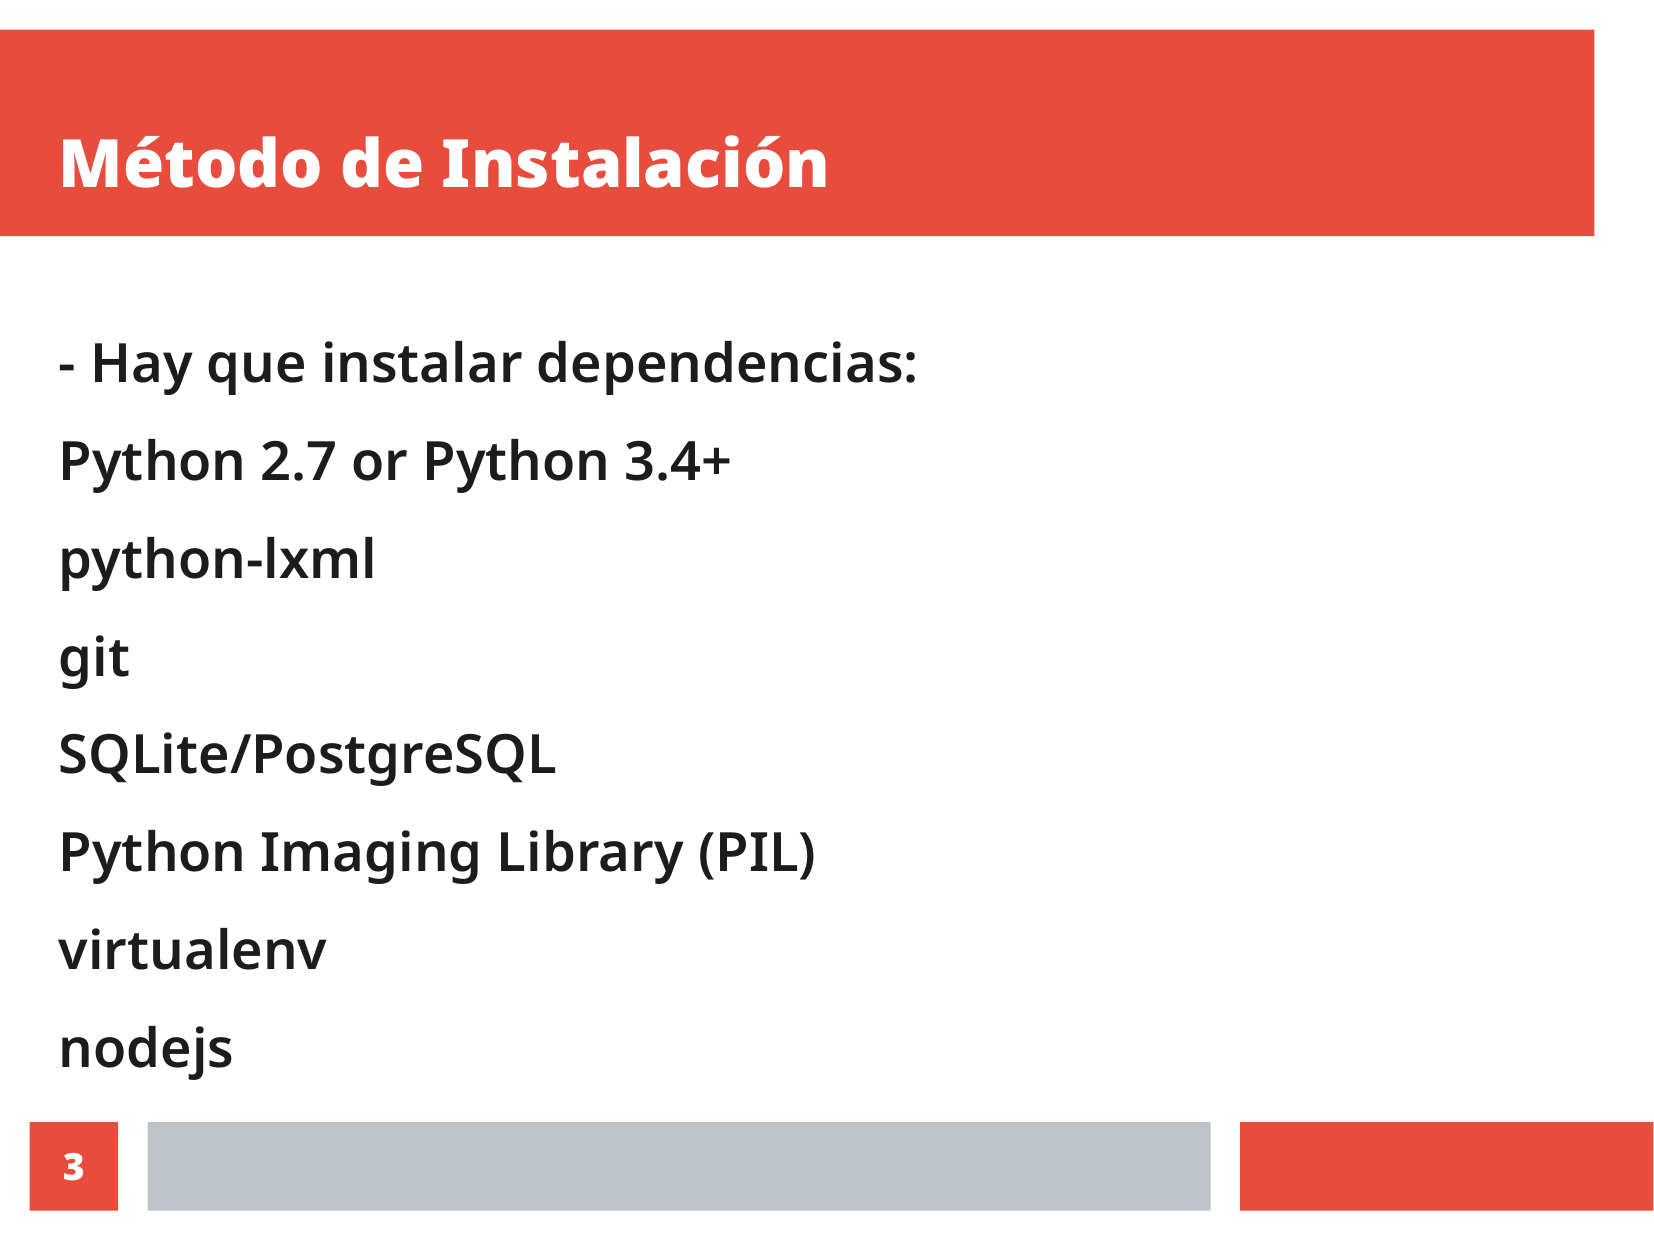

# Método de Instalación
- Hay que instalar dependencias:
Python 2.7 or Python 3.4+
python-lxml
git
SQLite/PostgreSQL
Python Imaging Library (PIL)
virtualenv
nodejs
3